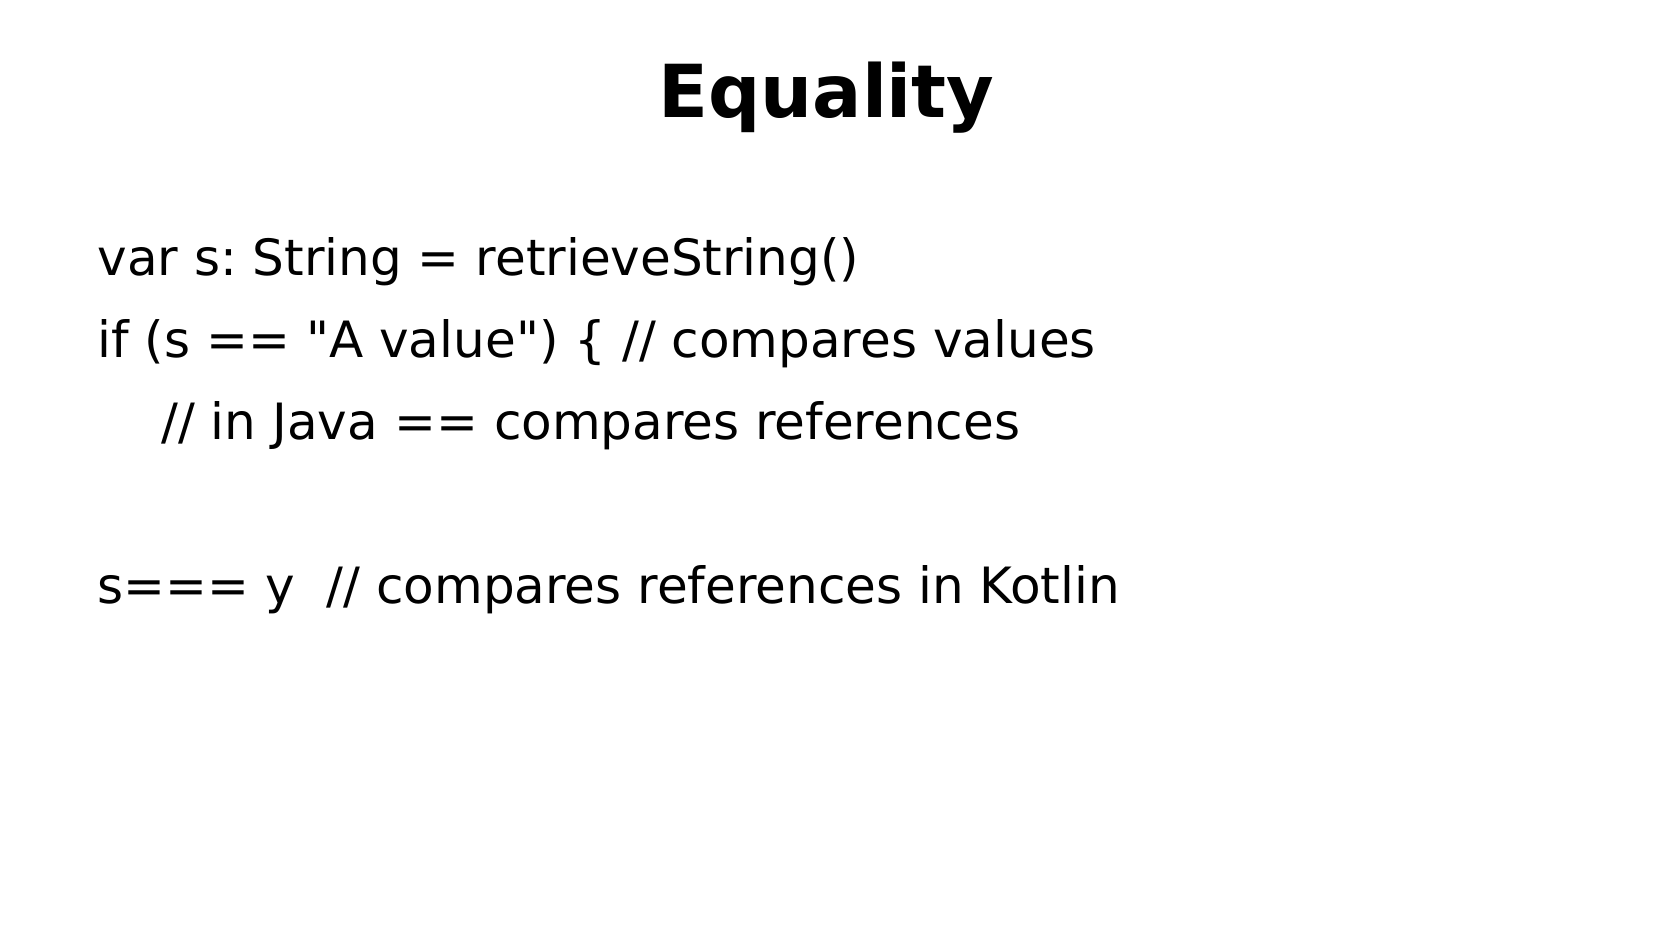

# Equality
var s: String = retrieveString()
if (s == "A value") { // compares values
 // in Java == compares references
s=== y // compares references in Kotlin